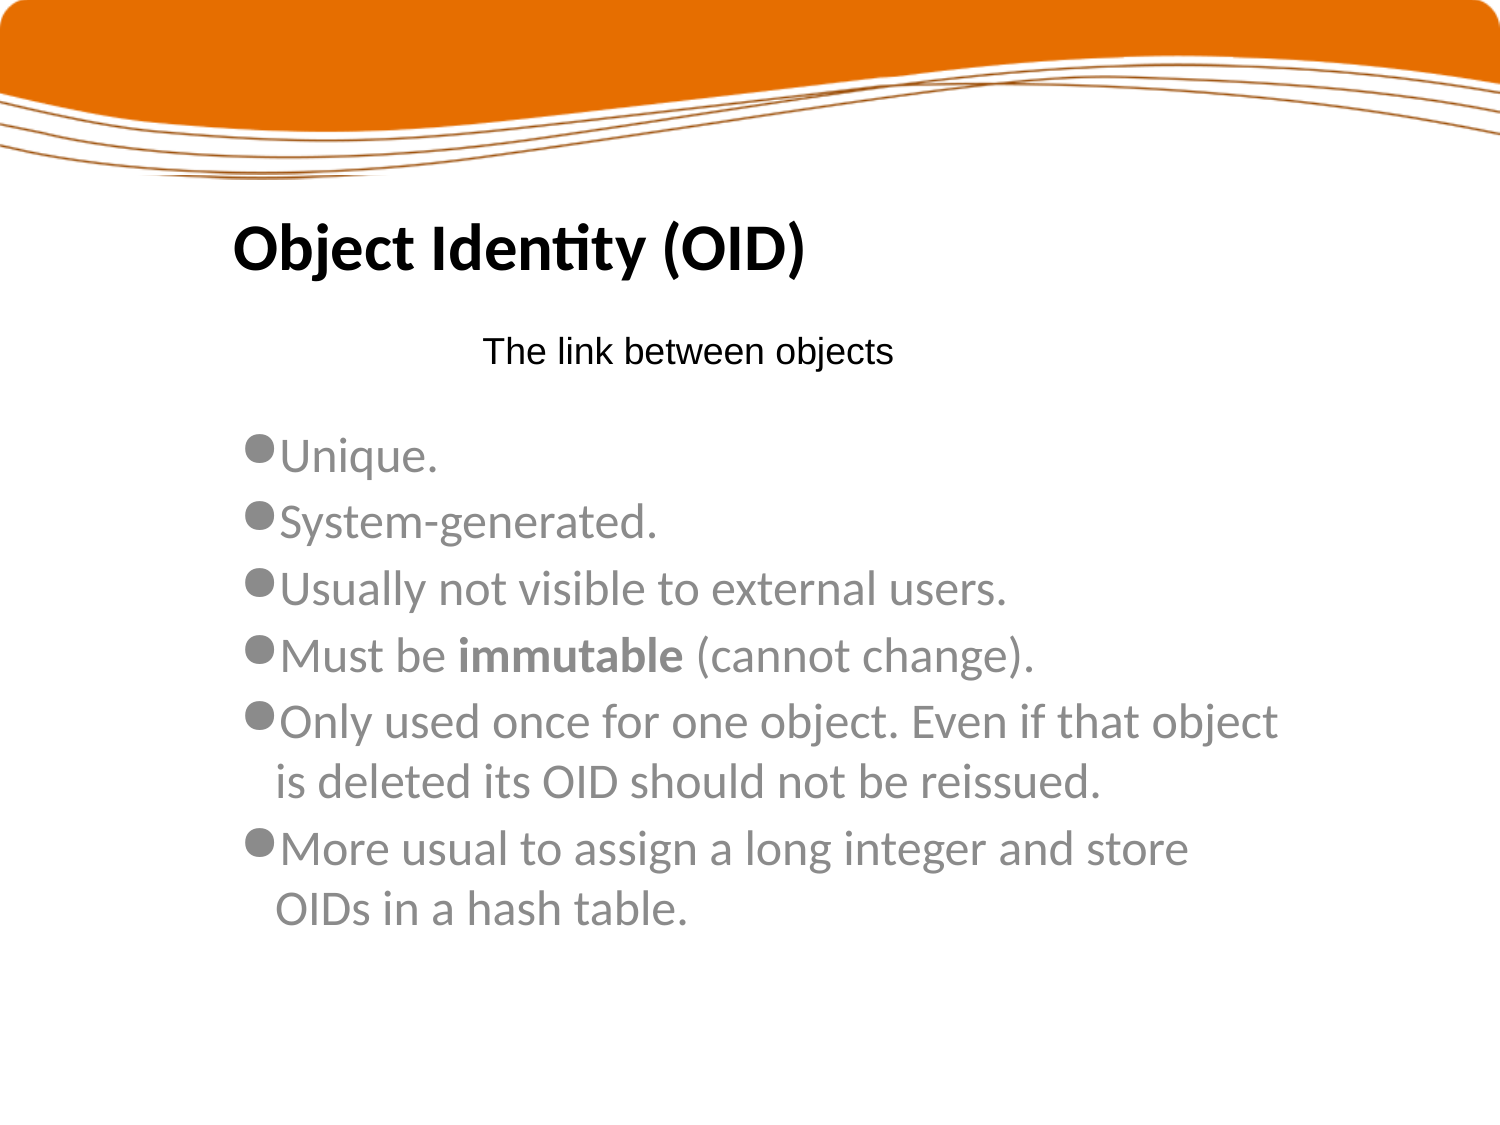

Object Identity (OID)
The link between objects
Unique.
System-generated.
Usually not visible to external users.
Must be immutable (cannot change).
Only used once for one object. Even if that object is deleted its OID should not be reissued.
More usual to assign a long integer and store OIDs in a hash table.